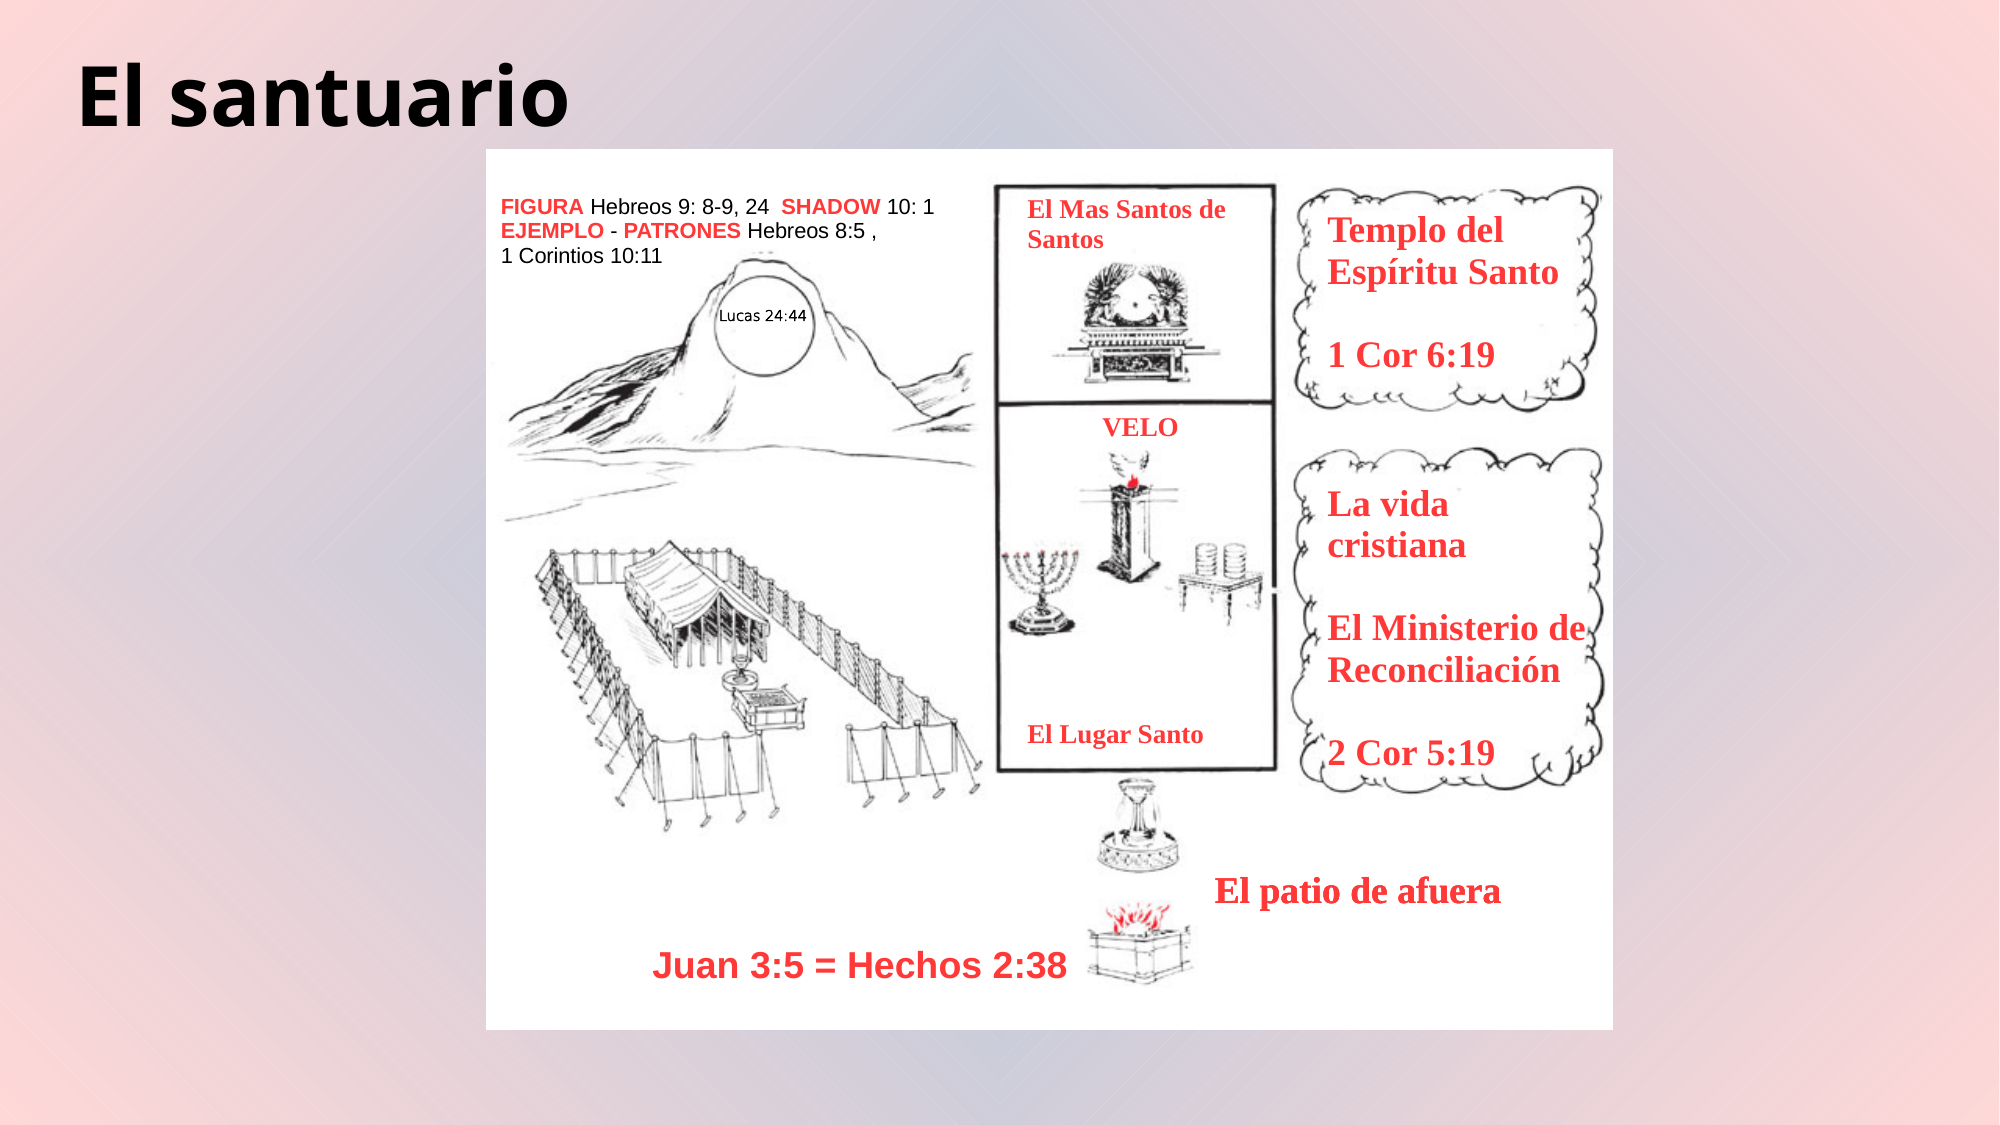

# El santuario
FIGURA Hebreos 9: 8-9, 24 SHADOW 10: 1
EJEMPLO - PATRONES Hebreos 8:5 ,
1 Corintios 10:11
El Mas Santos de Santos
Templo del Espíritu Santo
1 Cor 6:19
Lucas 24:44
VELO
La vida cristiana
El Ministerio de Reconciliación
2 Cor 5:19
El Lugar Santo
El patio de afuera
El patio de afuera
El patio de afuera
Juan 3:5 = Hechos 2:38